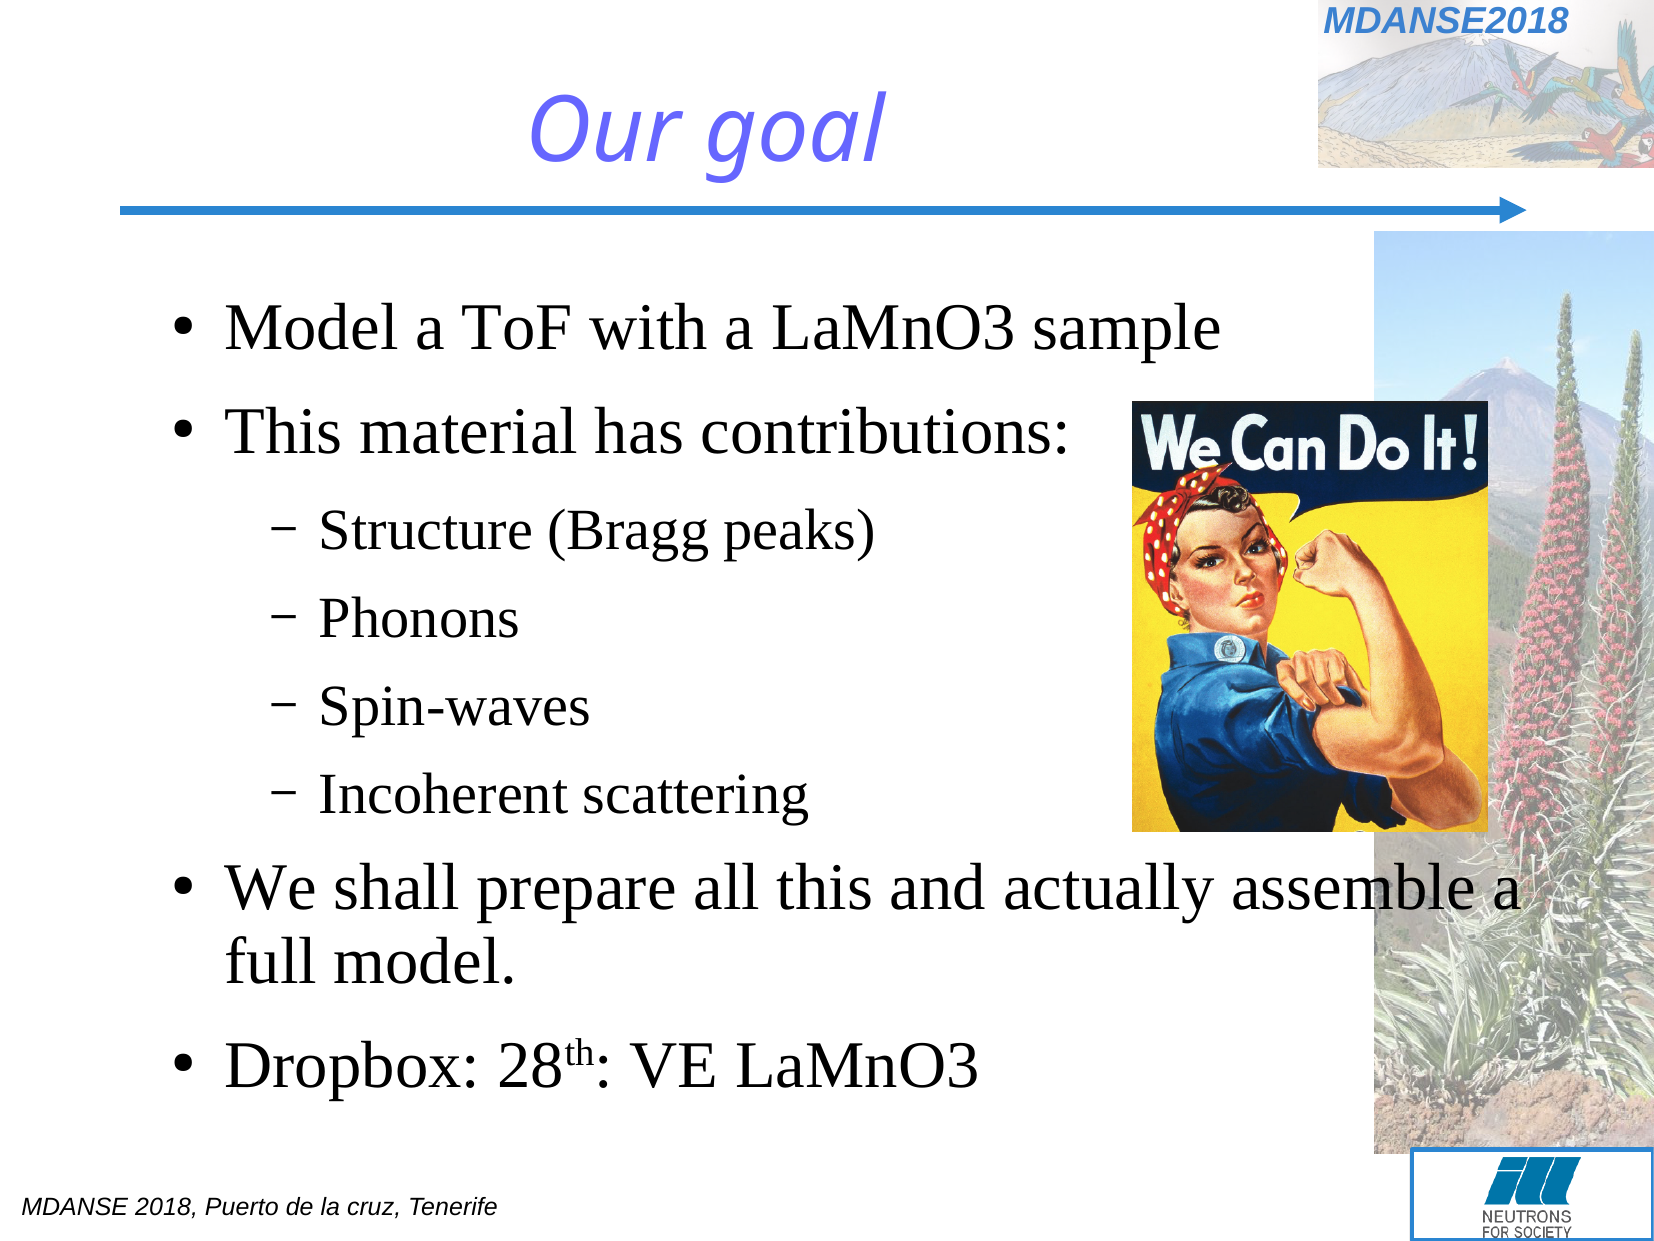

# Our goal
Model a ToF with a LaMnO3 sample
This material has contributions:
Structure (Bragg peaks)
Phonons
Spin-waves
Incoherent scattering
We shall prepare all this and actually assemble a full model.
Dropbox: 28th: VE LaMnO3